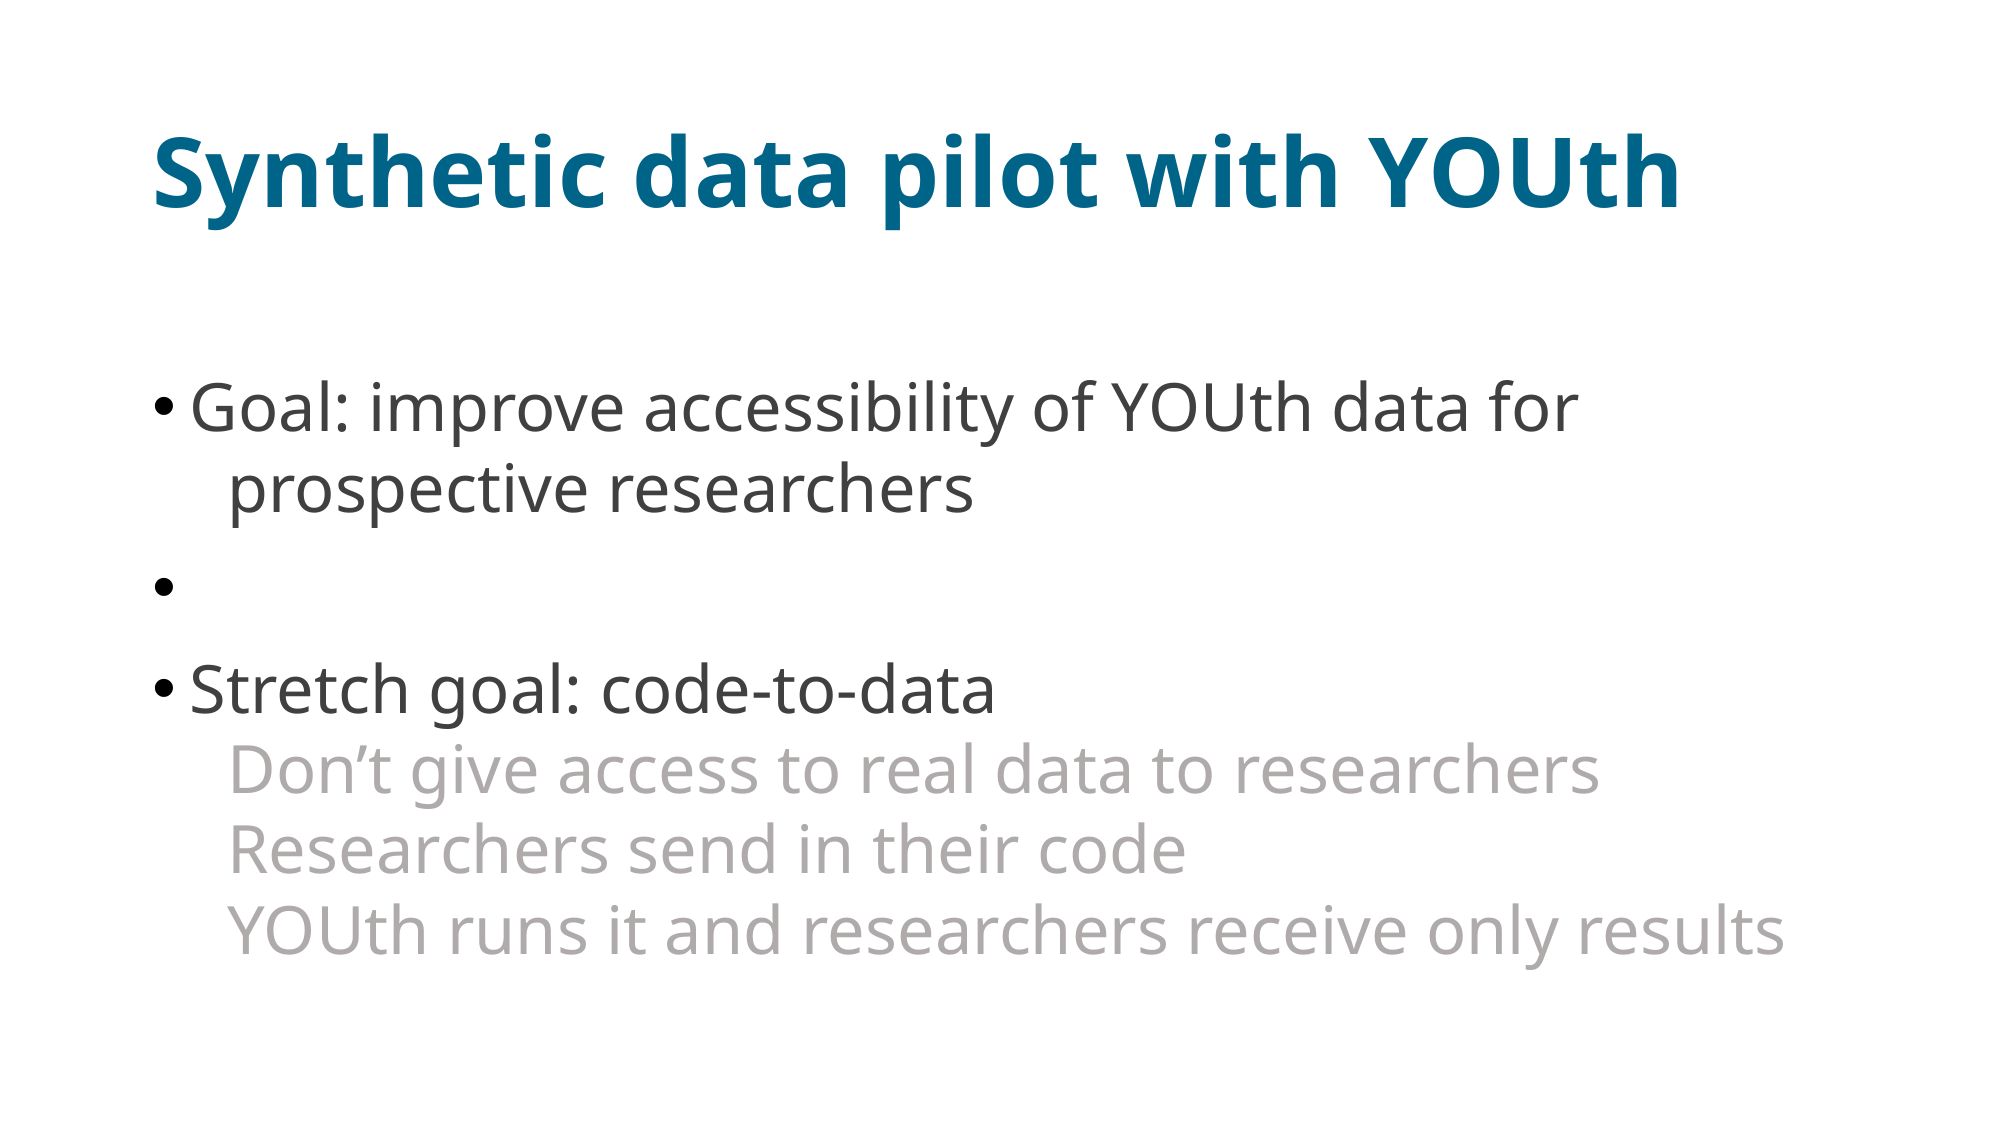

# Synthetic data pilot with YOUth
Goal: improve accessibility of YOUth data for prospective researchers
Stretch goal: code-to-data
Don’t give access to real data to researchers
Researchers send in their code
YOUth runs it and researchers receive only results